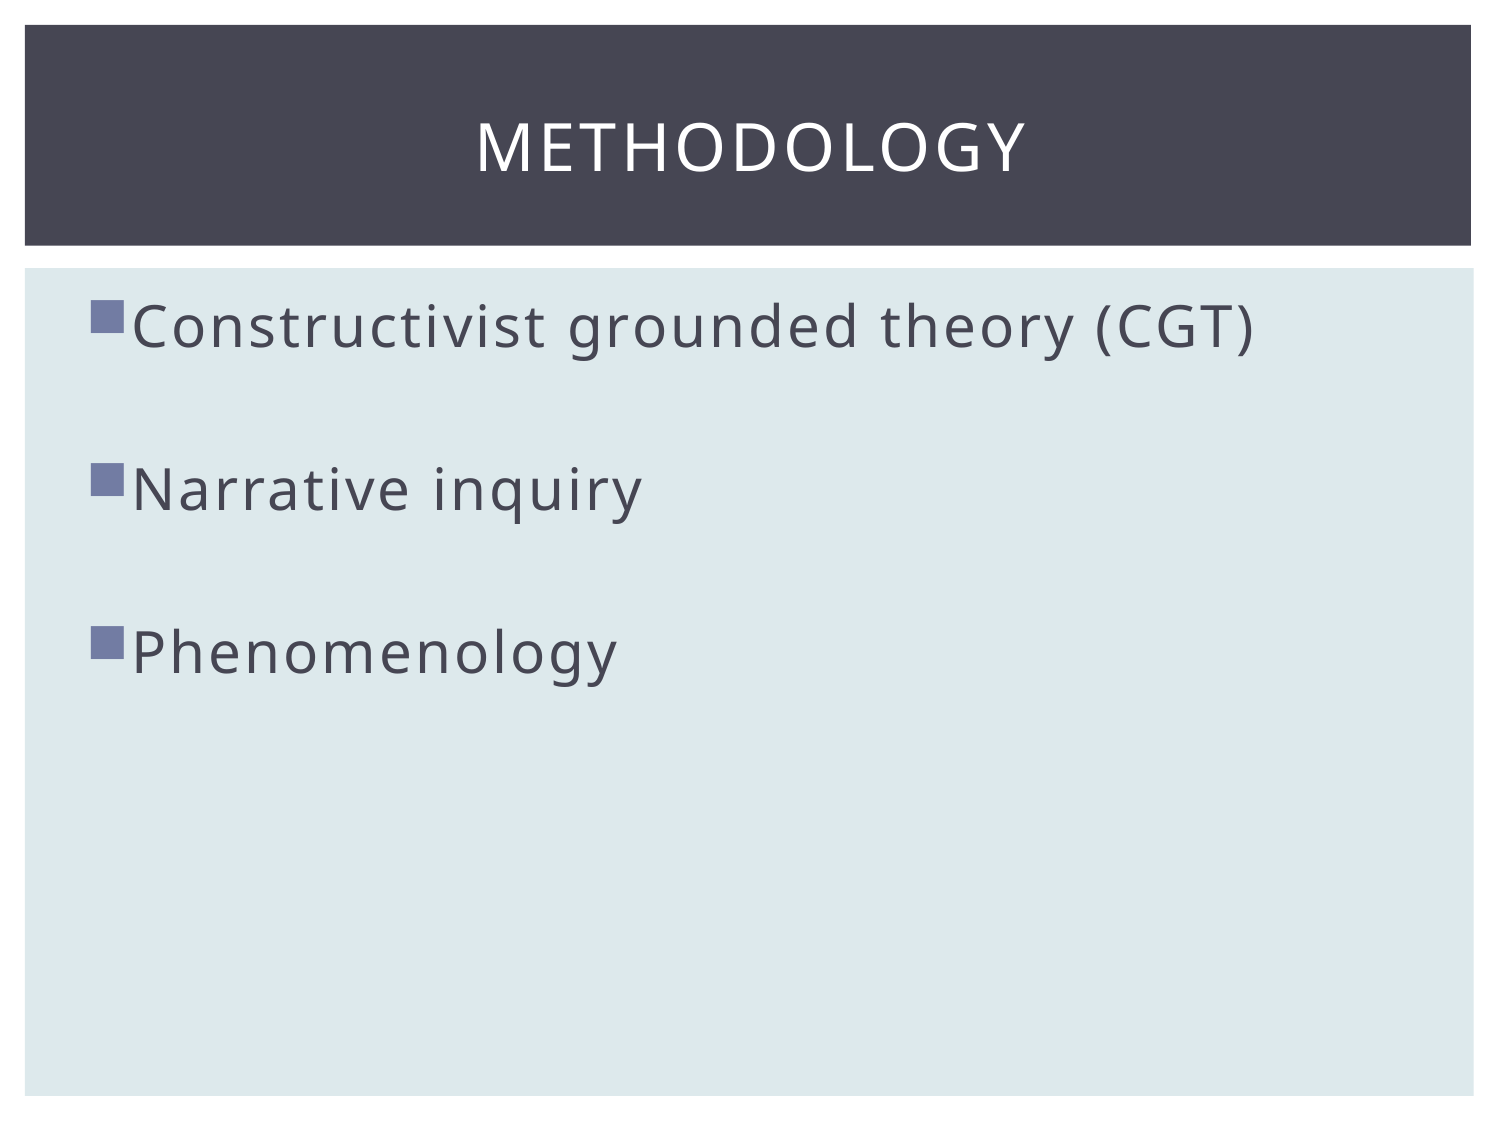

methodology
# Constructivist grounded theory (CGT)
Narrative inquiry
Phenomenology